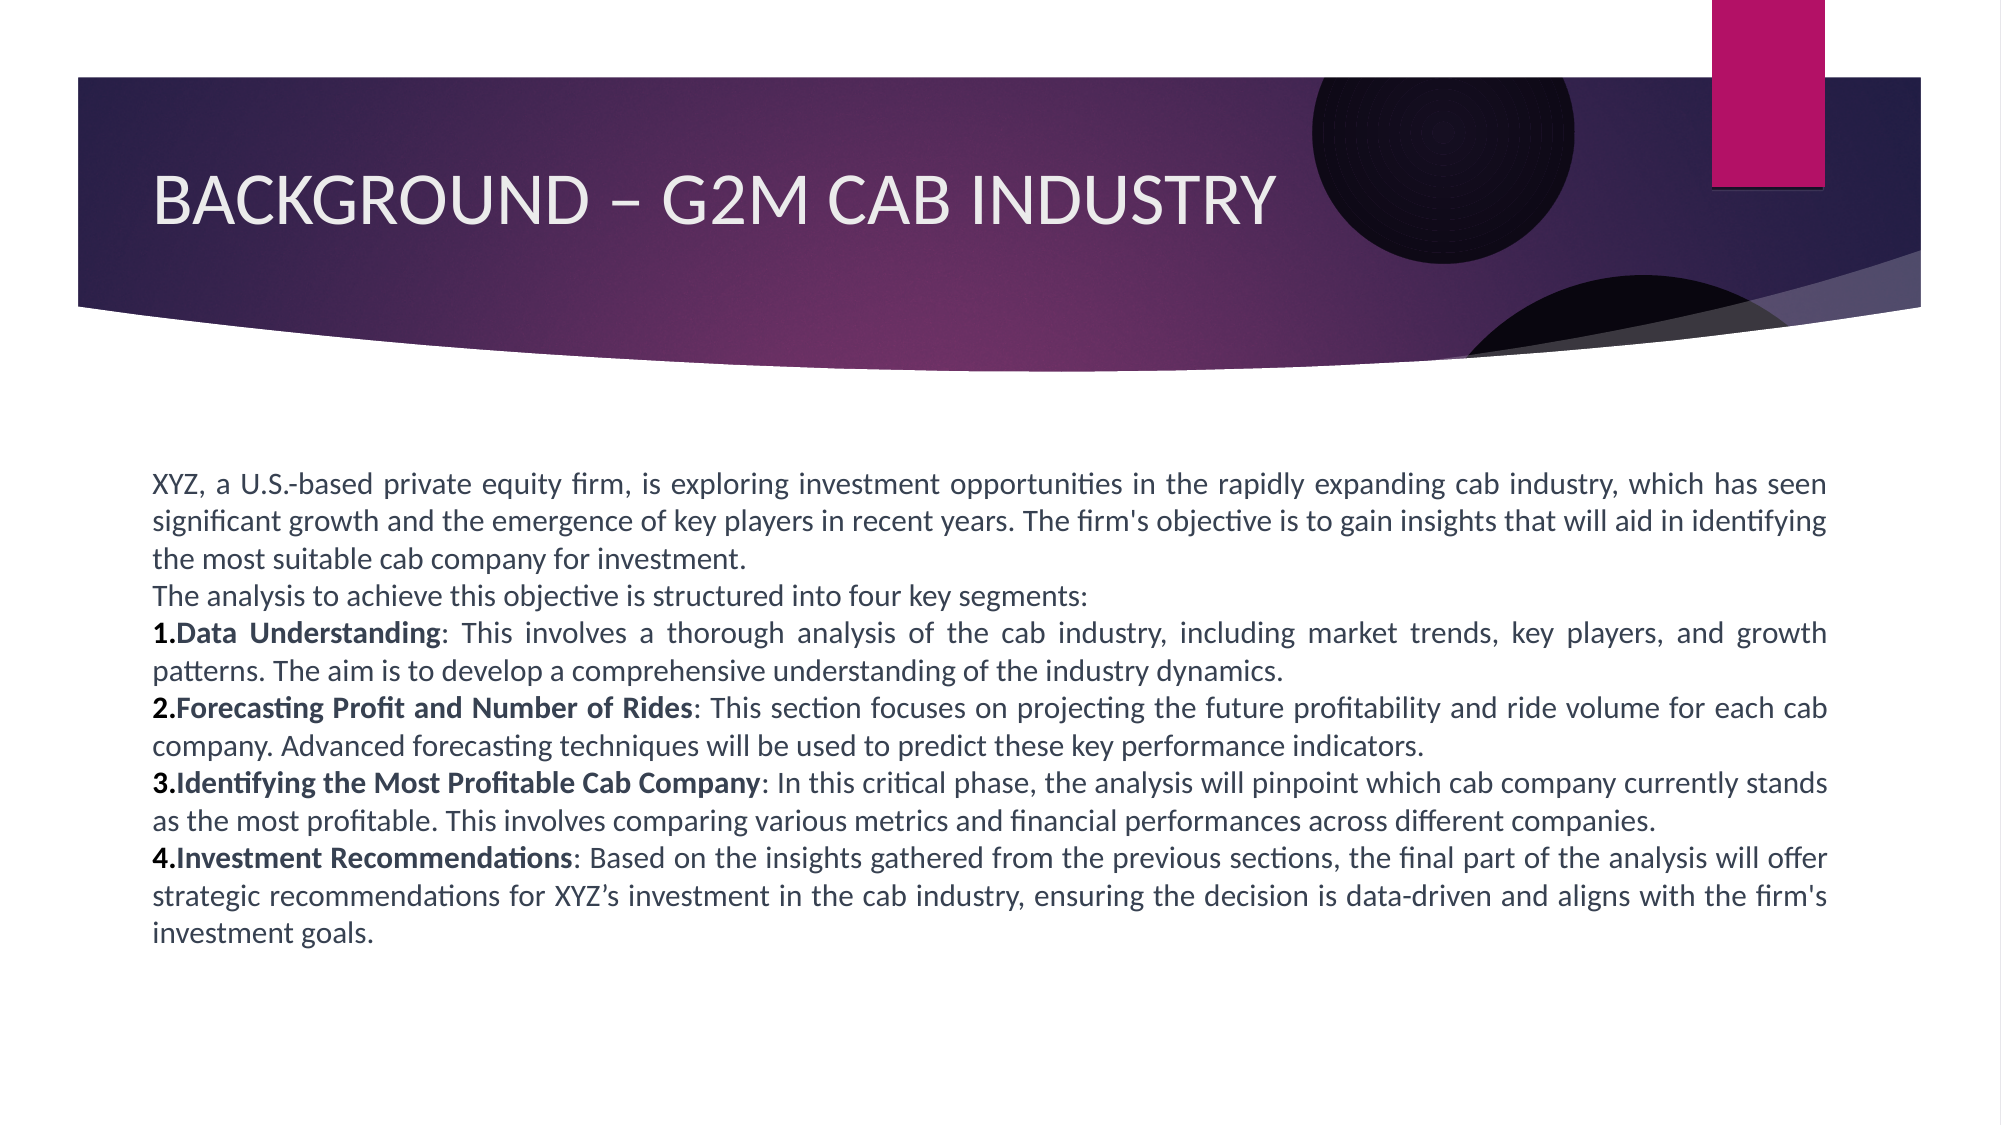

# BACKGROUND – G2M CAB INDUSTRY
XYZ, a U.S.-based private equity firm, is exploring investment opportunities in the rapidly expanding cab industry, which has seen significant growth and the emergence of key players in recent years. The firm's objective is to gain insights that will aid in identifying the most suitable cab company for investment.
The analysis to achieve this objective is structured into four key segments:
Data Understanding: This involves a thorough analysis of the cab industry, including market trends, key players, and growth patterns. The aim is to develop a comprehensive understanding of the industry dynamics.
Forecasting Profit and Number of Rides: This section focuses on projecting the future profitability and ride volume for each cab company. Advanced forecasting techniques will be used to predict these key performance indicators.
Identifying the Most Profitable Cab Company: In this critical phase, the analysis will pinpoint which cab company currently stands as the most profitable. This involves comparing various metrics and financial performances across different companies.
Investment Recommendations: Based on the insights gathered from the previous sections, the final part of the analysis will offer strategic recommendations for XYZ’s investment in the cab industry, ensuring the decision is data-driven and aligns with the firm's investment goals.